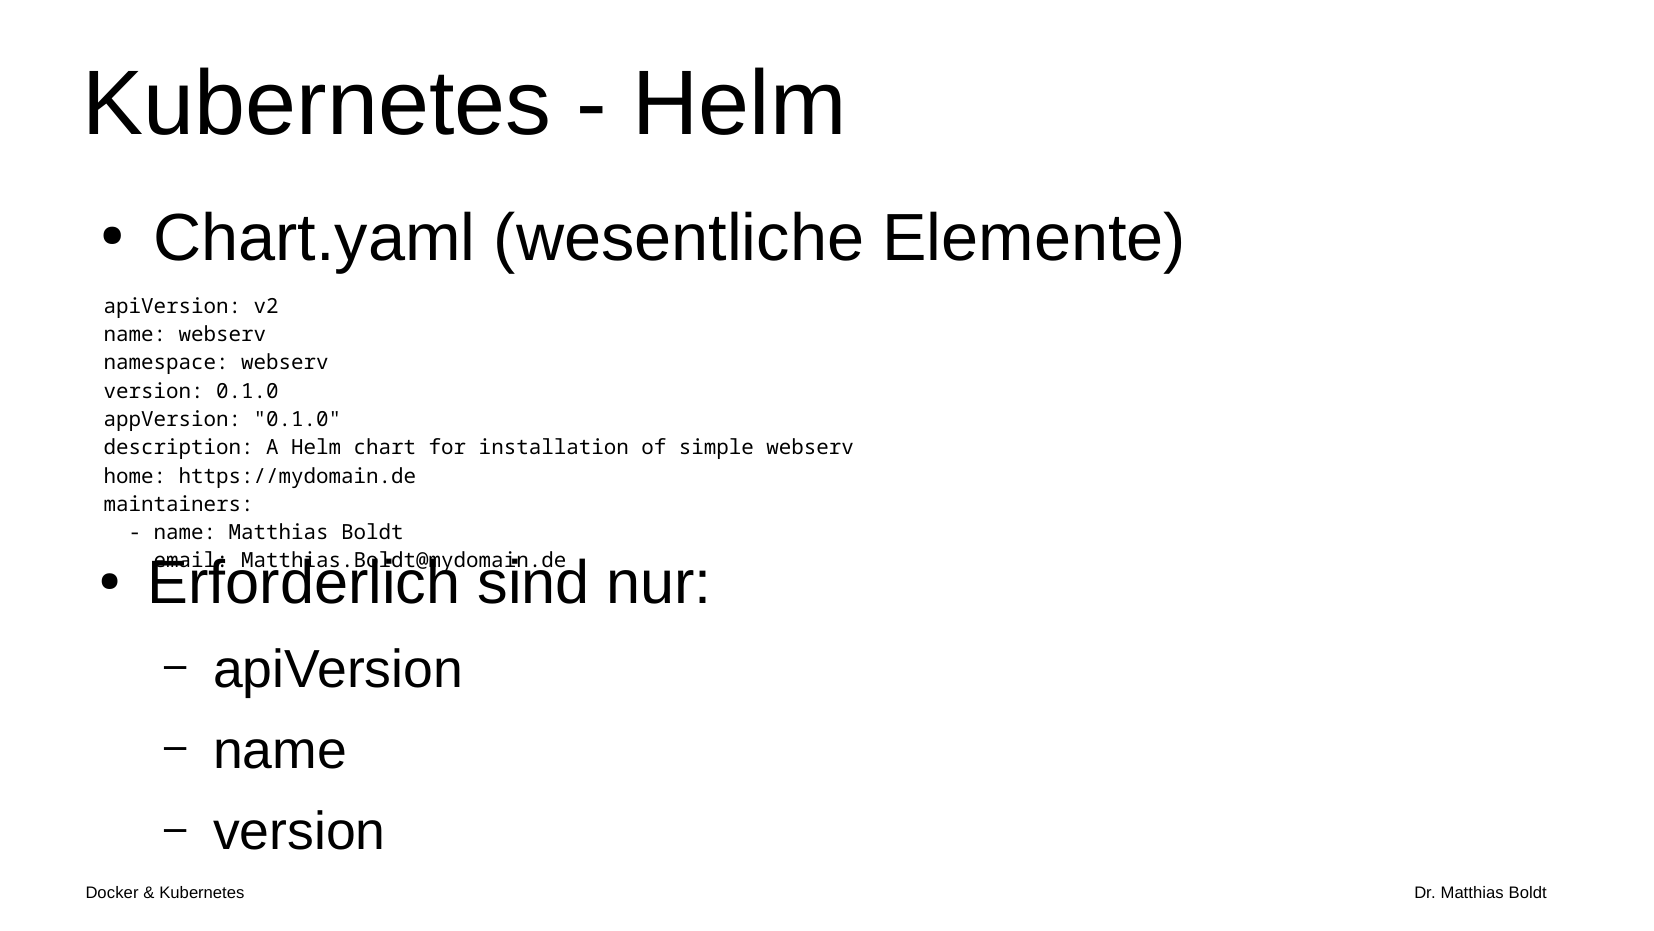

# Kubernetes - Helm
Chart.yaml (wesentliche Elemente)
apiVersion: v2
name: webserv
namespace: webserv
version: 0.1.0
appVersion: "0.1.0"
description: A Helm chart for installation of simple webserv
home: https://mydomain.de
maintainers:
 - name: Matthias Boldt
 email: Matthias.Boldt@mydomain.de
Erforderlich sind nur:
apiVersion
name
version
Docker & Kubernetes																Dr. Matthias Boldt